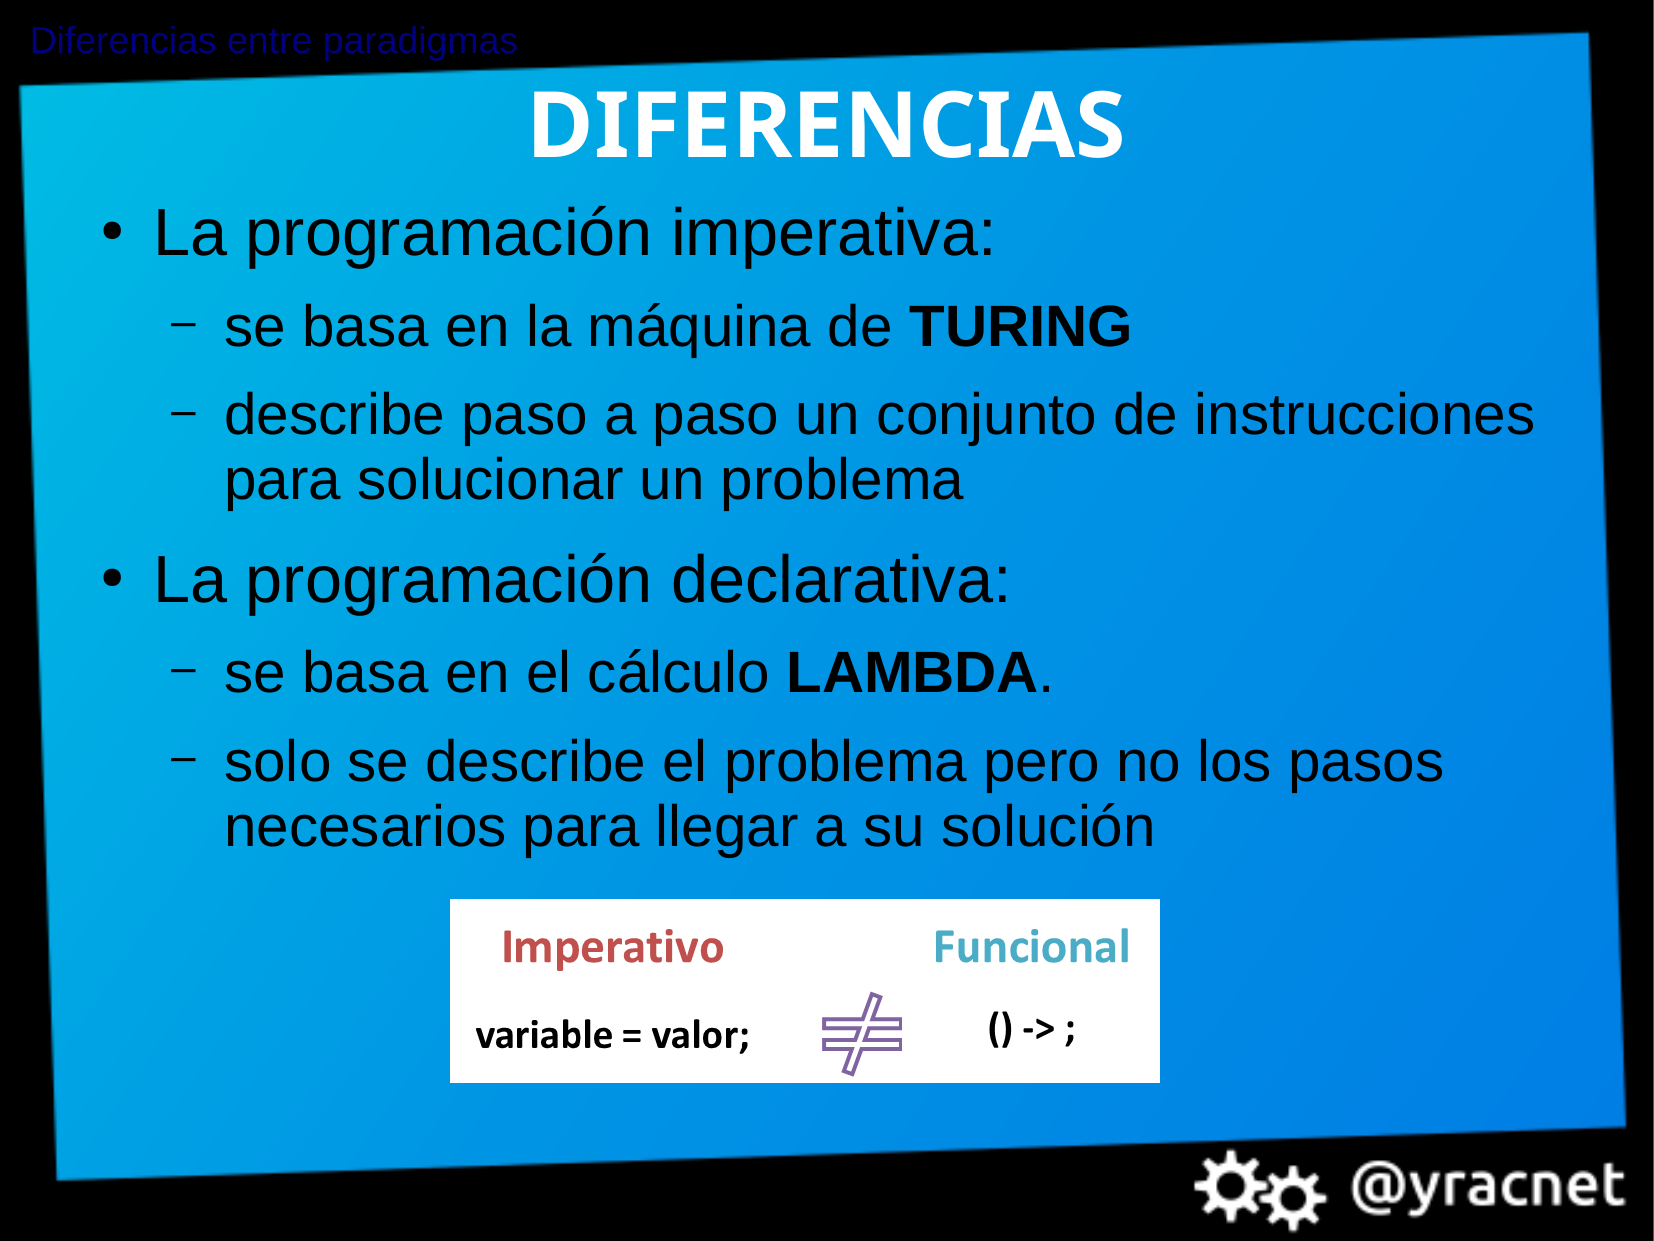

Diferencias entre paradigmas
# DIFERENCIAS
La programación imperativa:
se basa en la máquina de TURING
describe paso a paso un conjunto de instrucciones para solucionar un problema
La programación declarativa:
se basa en el cálculo LAMBDA.
solo se describe el problema pero no los pasos necesarios para llegar a su solución